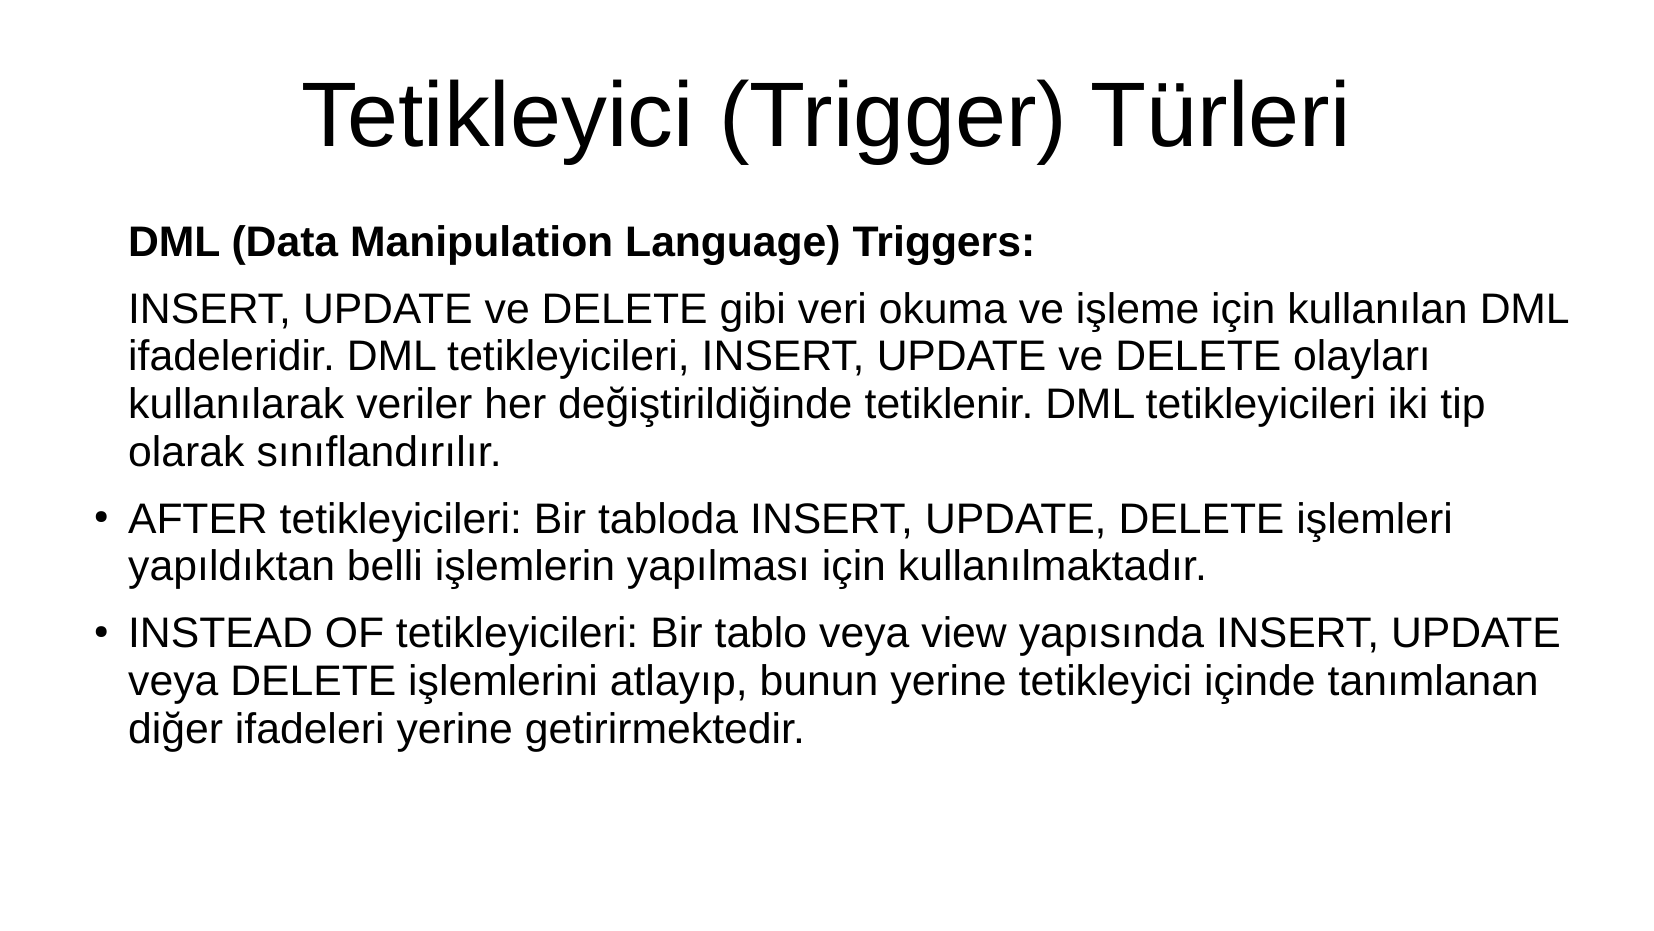

# Tetikleyici (Trigger) Türleri
DML (Data Manipulation Language) Triggers:
INSERT, UPDATE ve DELETE gibi veri okuma ve işleme için kullanılan DML ifadeleridir. DML tetikleyicileri, INSERT, UPDATE ve DELETE olayları kullanılarak veriler her değiştirildiğinde tetiklenir. DML tetikleyicileri iki tip olarak sınıflandırılır.
AFTER tetikleyicileri: Bir tabloda INSERT, UPDATE, DELETE işlemleri yapıldıktan belli işlemlerin yapılması için kullanılmaktadır.
INSTEAD OF tetikleyicileri: Bir tablo veya view yapısında INSERT, UPDATE veya DELETE işlemlerini atlayıp, bunun yerine tetikleyici içinde tanımlanan diğer ifadeleri yerine getirirmektedir.